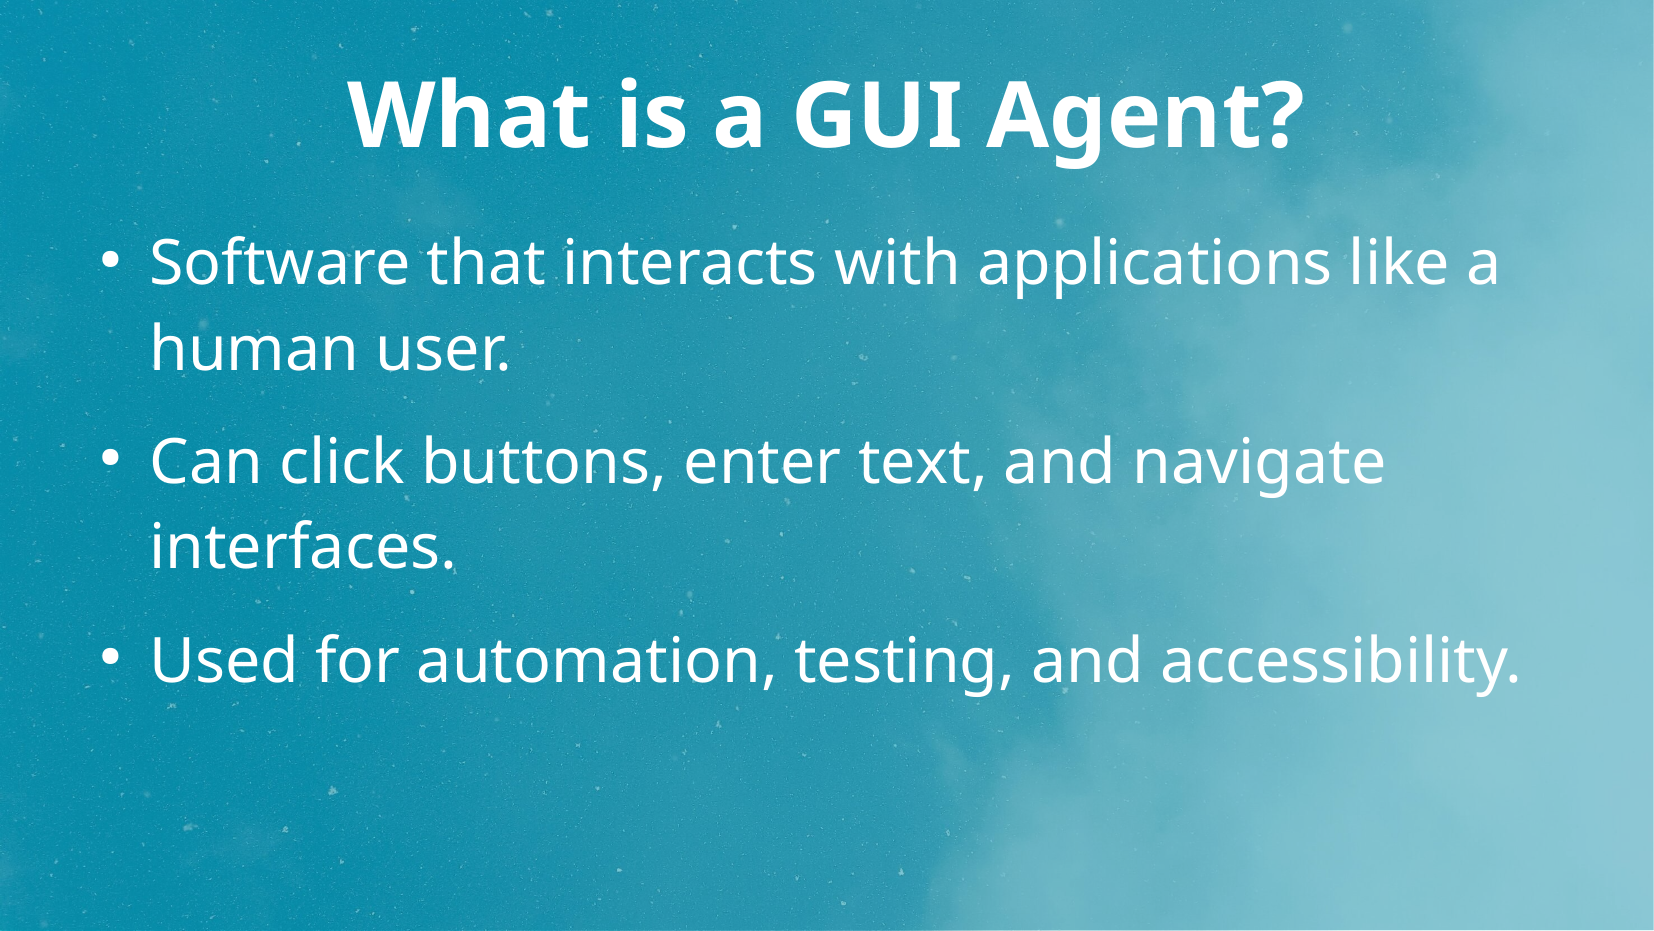

# What is a GUI Agent?
Software that interacts with applications like a human user.
Can click buttons, enter text, and navigate interfaces.
Used for automation, testing, and accessibility.